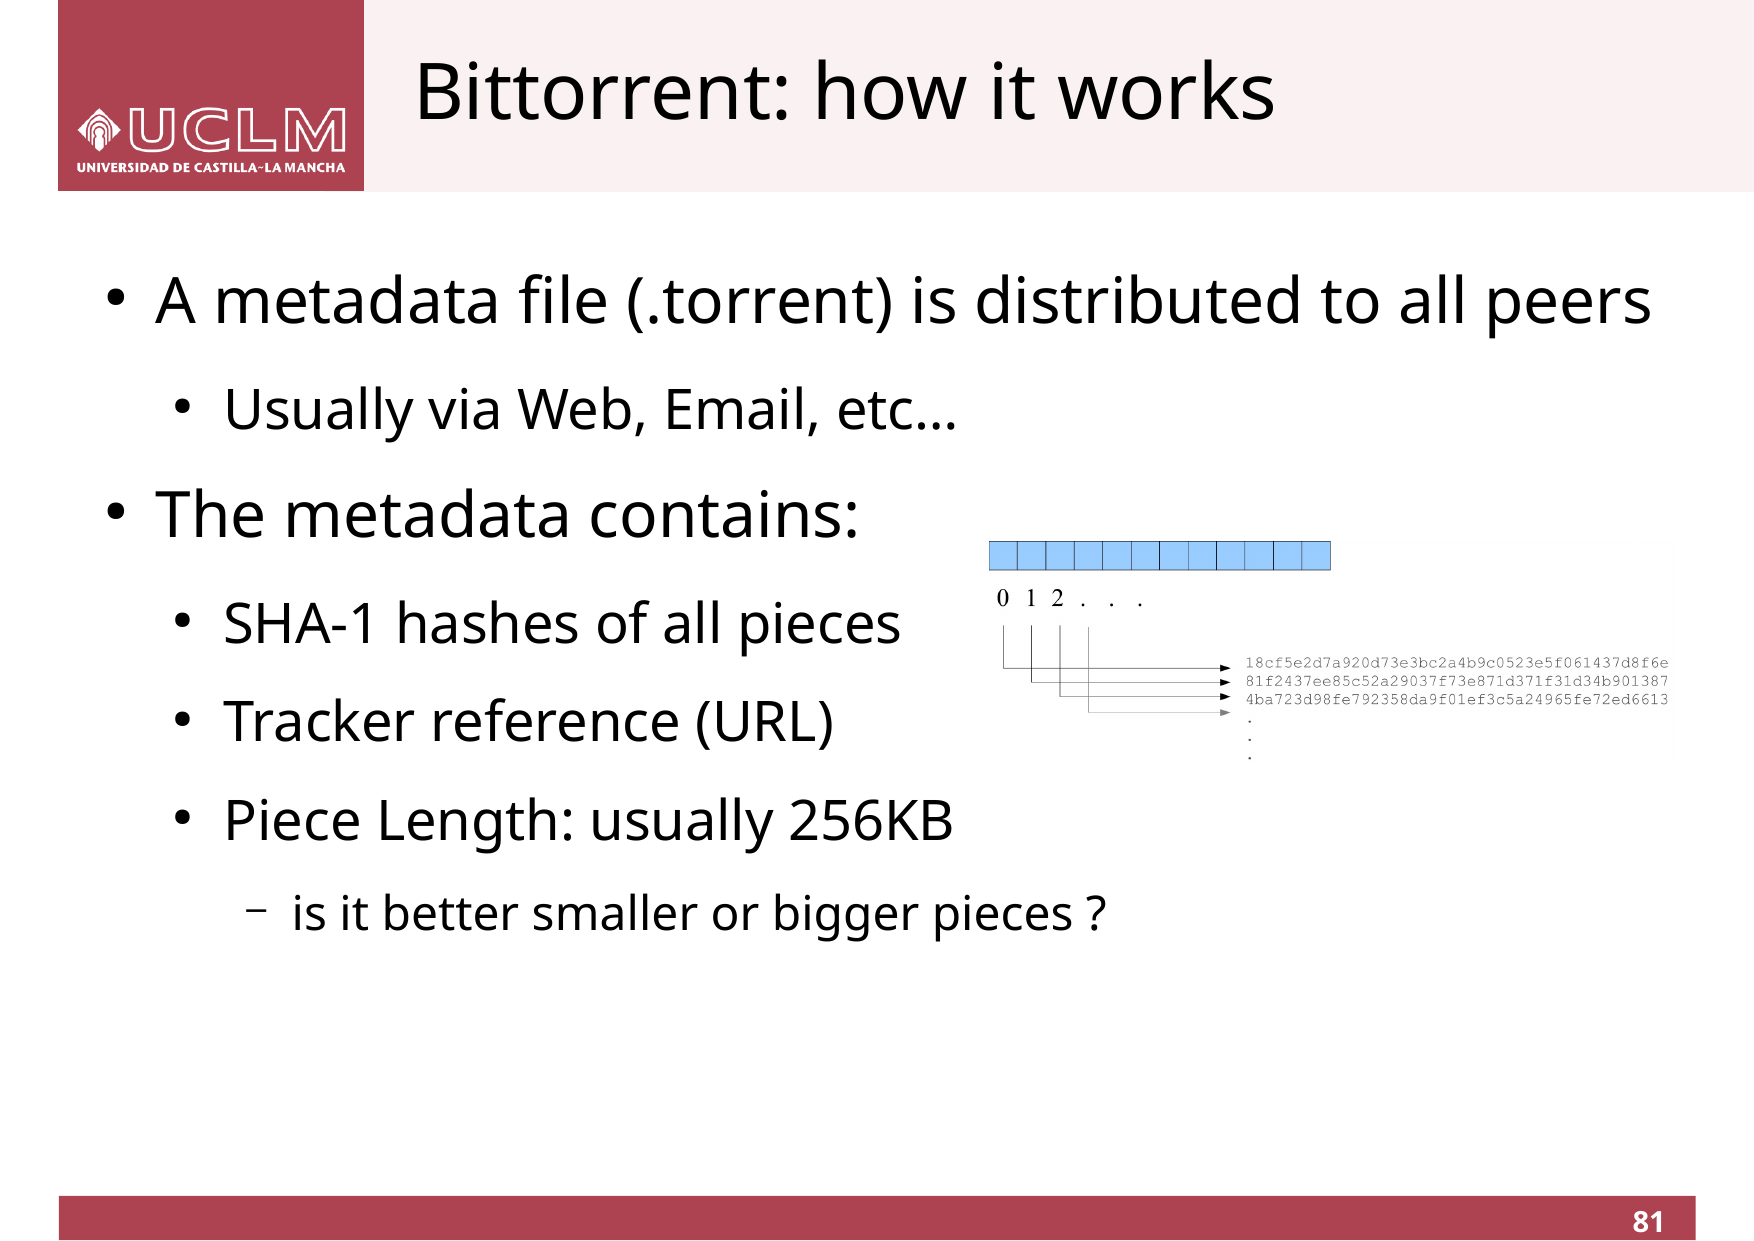

# Bittorrent: how it works
A metadata file (.torrent) is distributed to all peers
Usually via Web, Email, etc…
The metadata contains:
SHA-1 hashes of all pieces
Tracker reference (URL)
Piece Length: usually 256KB
is it better smaller or bigger pieces ?
81